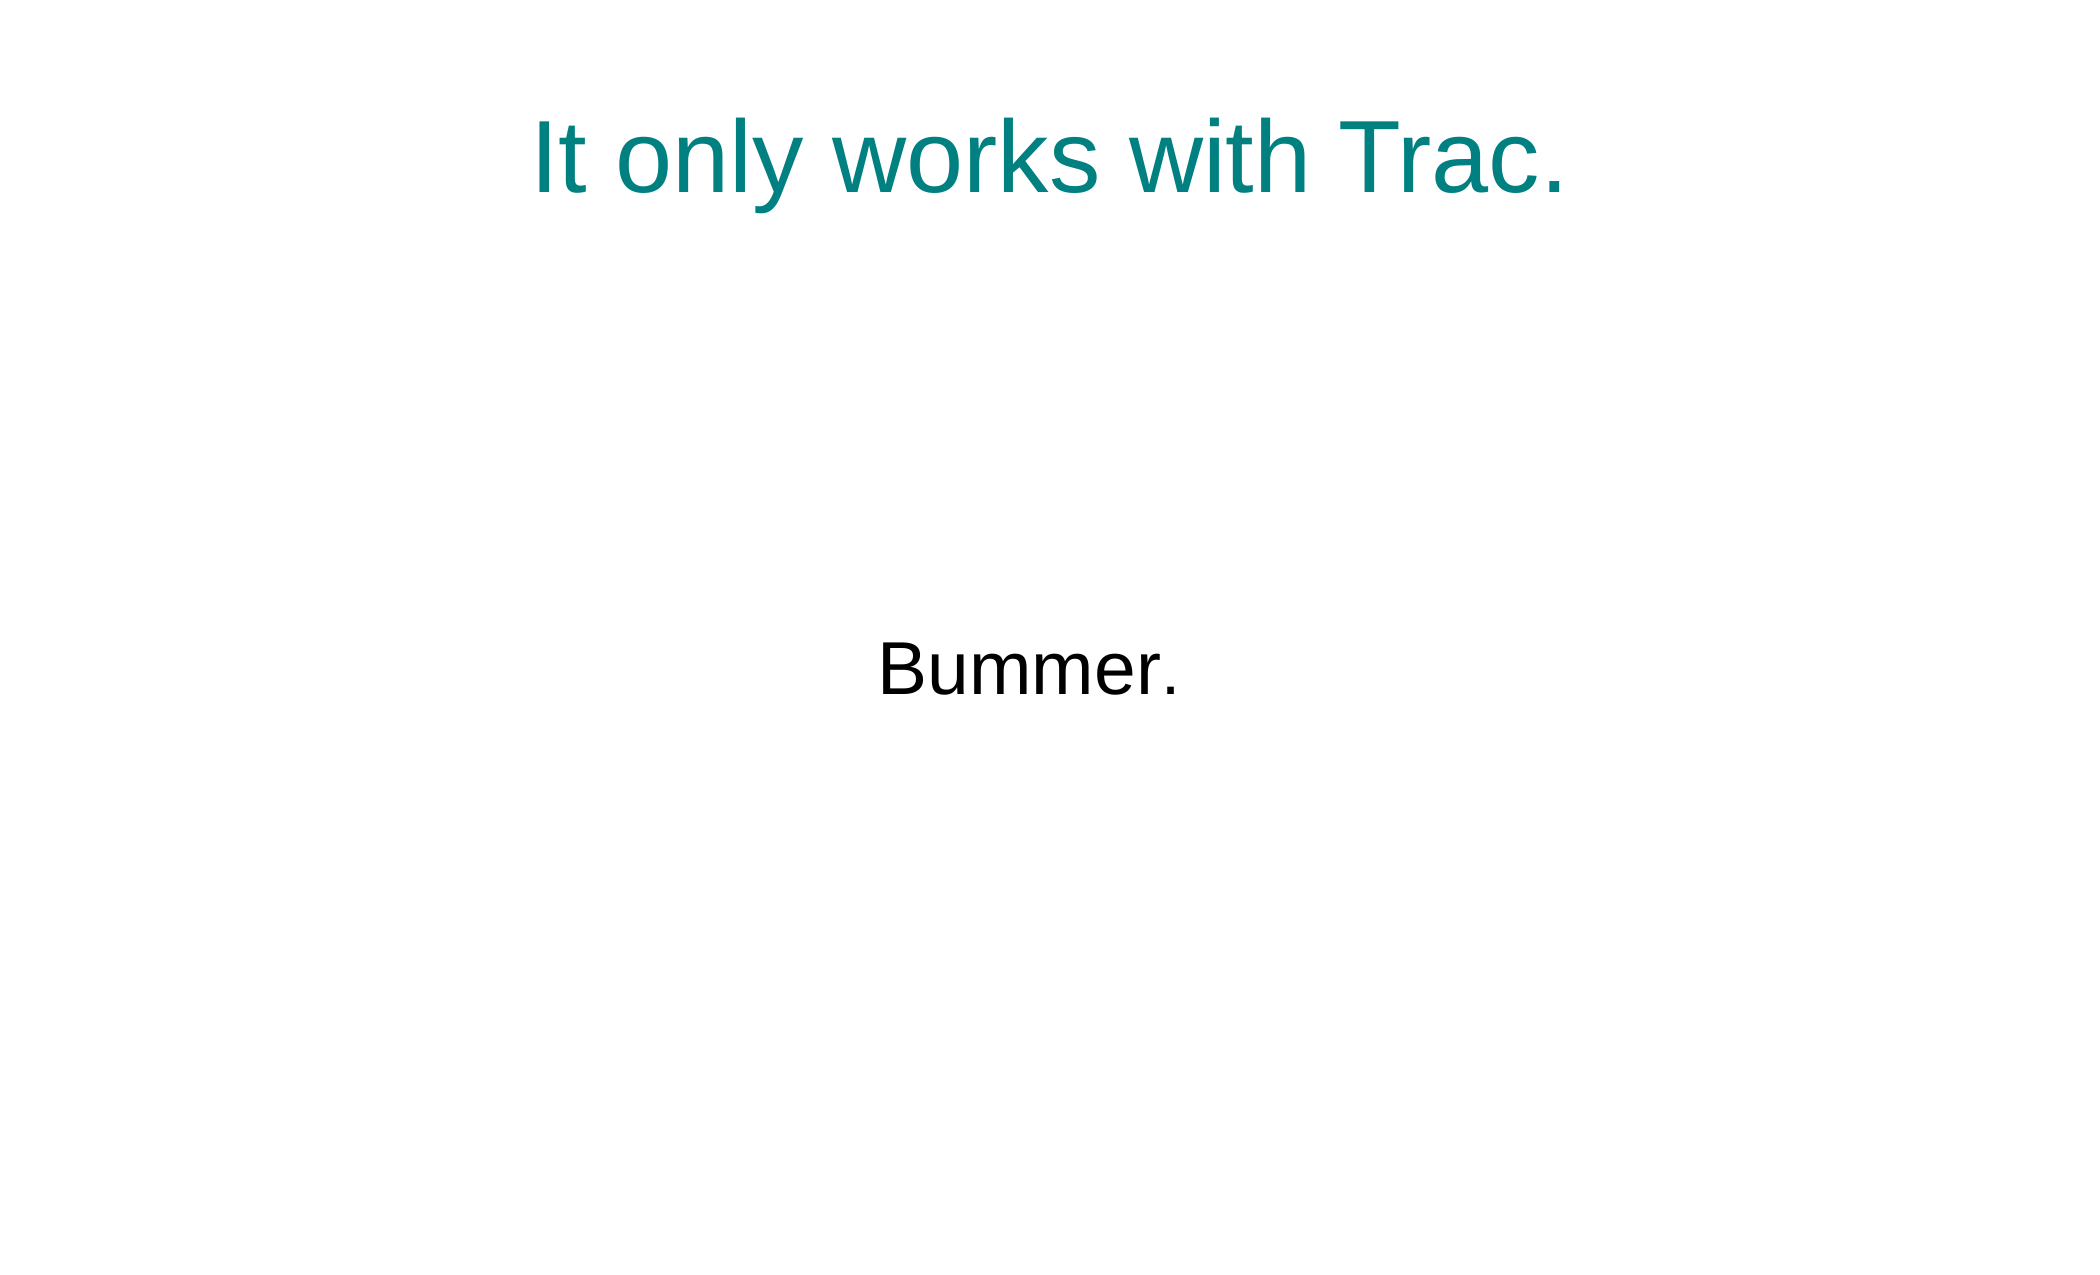

# It only works with Trac.
Bummer.